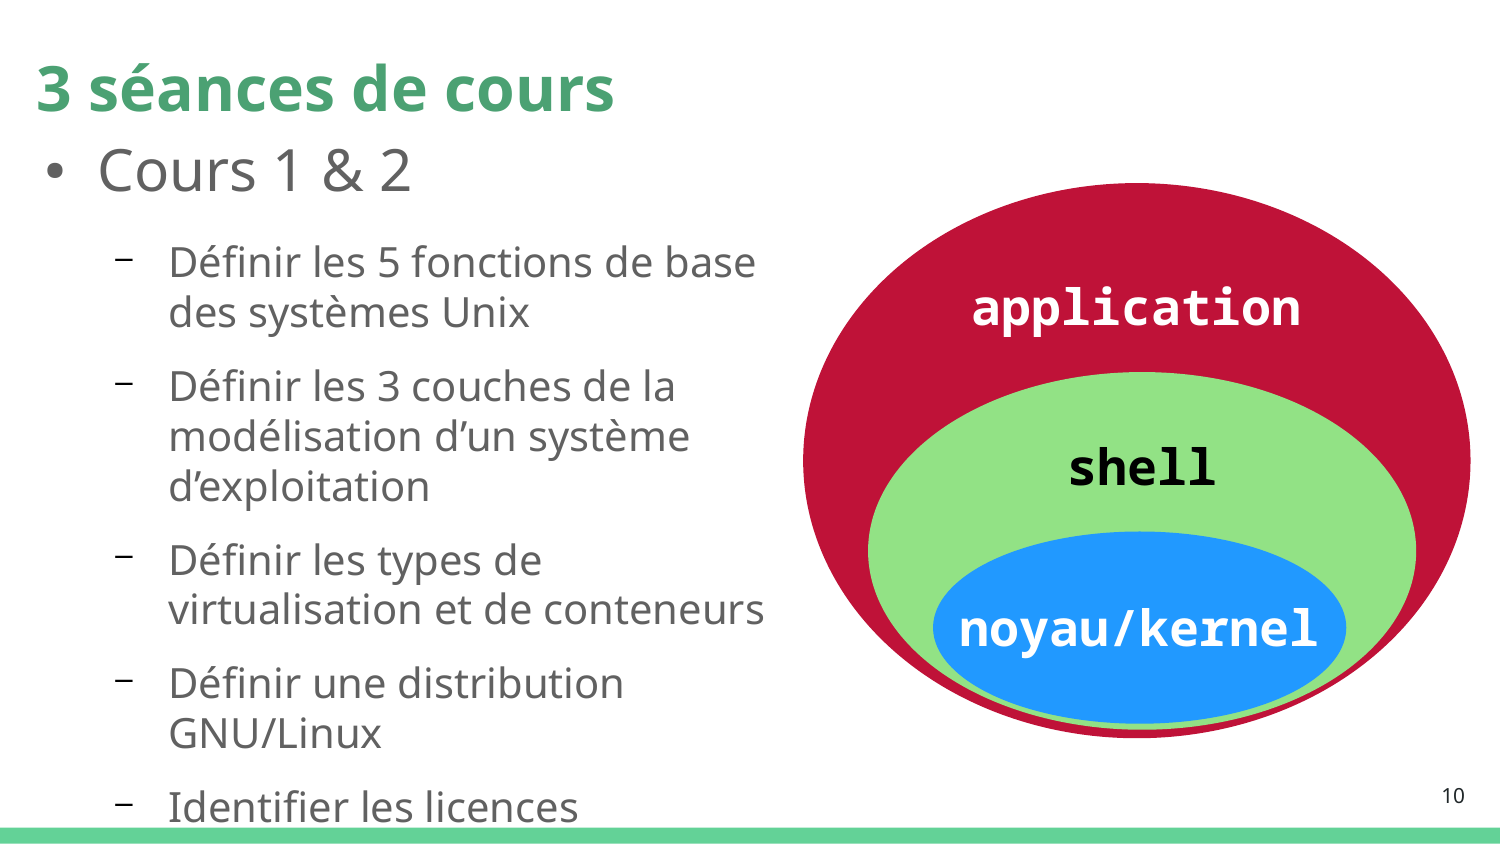

# 3 séances de cours
Cours 1 & 2
Définir les 5 fonctions de base des systèmes Unix
Définir les 3 couches de la modélisation d’un système d’exploitation
Définir les types de virtualisation et de conteneurs
Définir une distribution GNU/Linux
Identifier les licences
application
shell
noyau/kernel